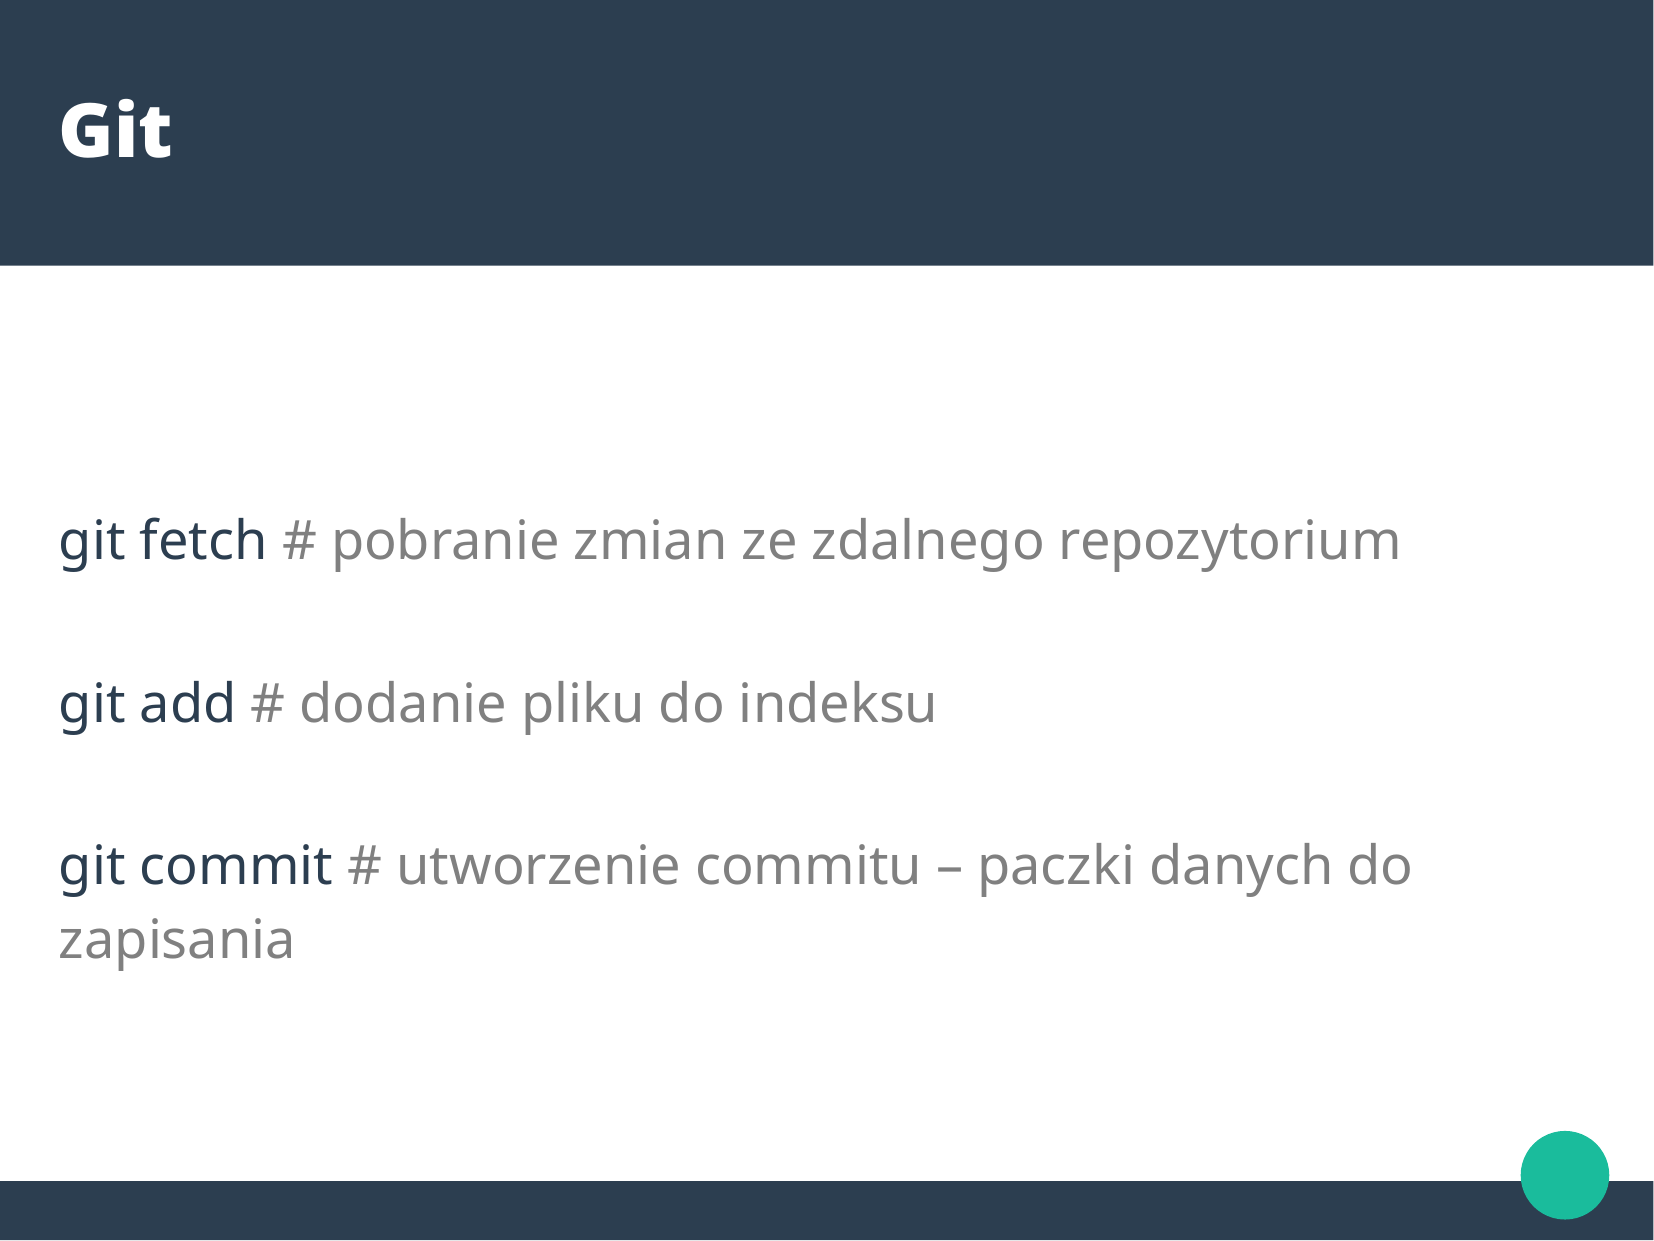

# Git
git fetch # pobranie zmian ze zdalnego repozytorium
git add # dodanie pliku do indeksu
git commit # utworzenie commitu – paczki danych do zapisania